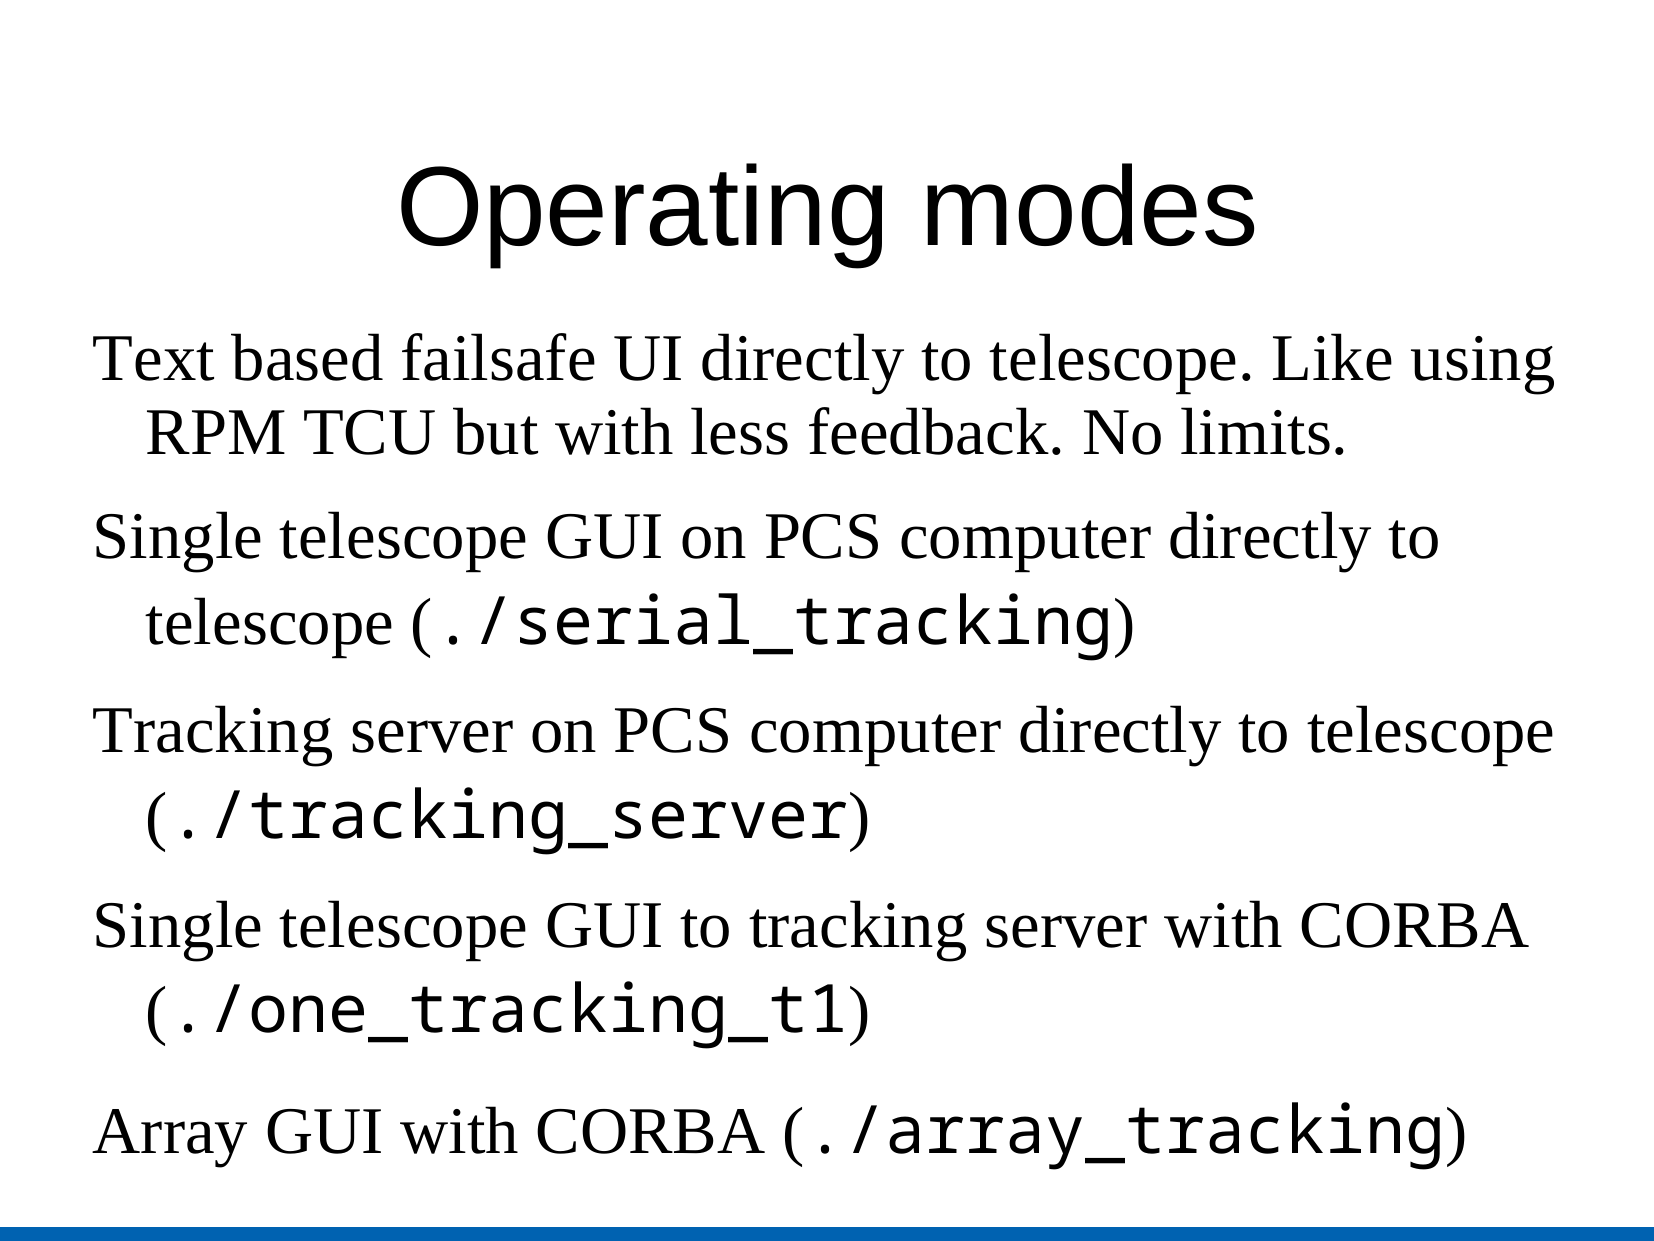

# Operating modes
Text based failsafe UI directly to telescope. Like using RPM TCU but with less feedback. No limits.
Single telescope GUI on PCS computer directly to telescope (./serial_tracking)
Tracking server on PCS computer directly to telescope (./tracking_server)
Single telescope GUI to tracking server with CORBA (./one_tracking_t1)
Array GUI with CORBA (./array_tracking)